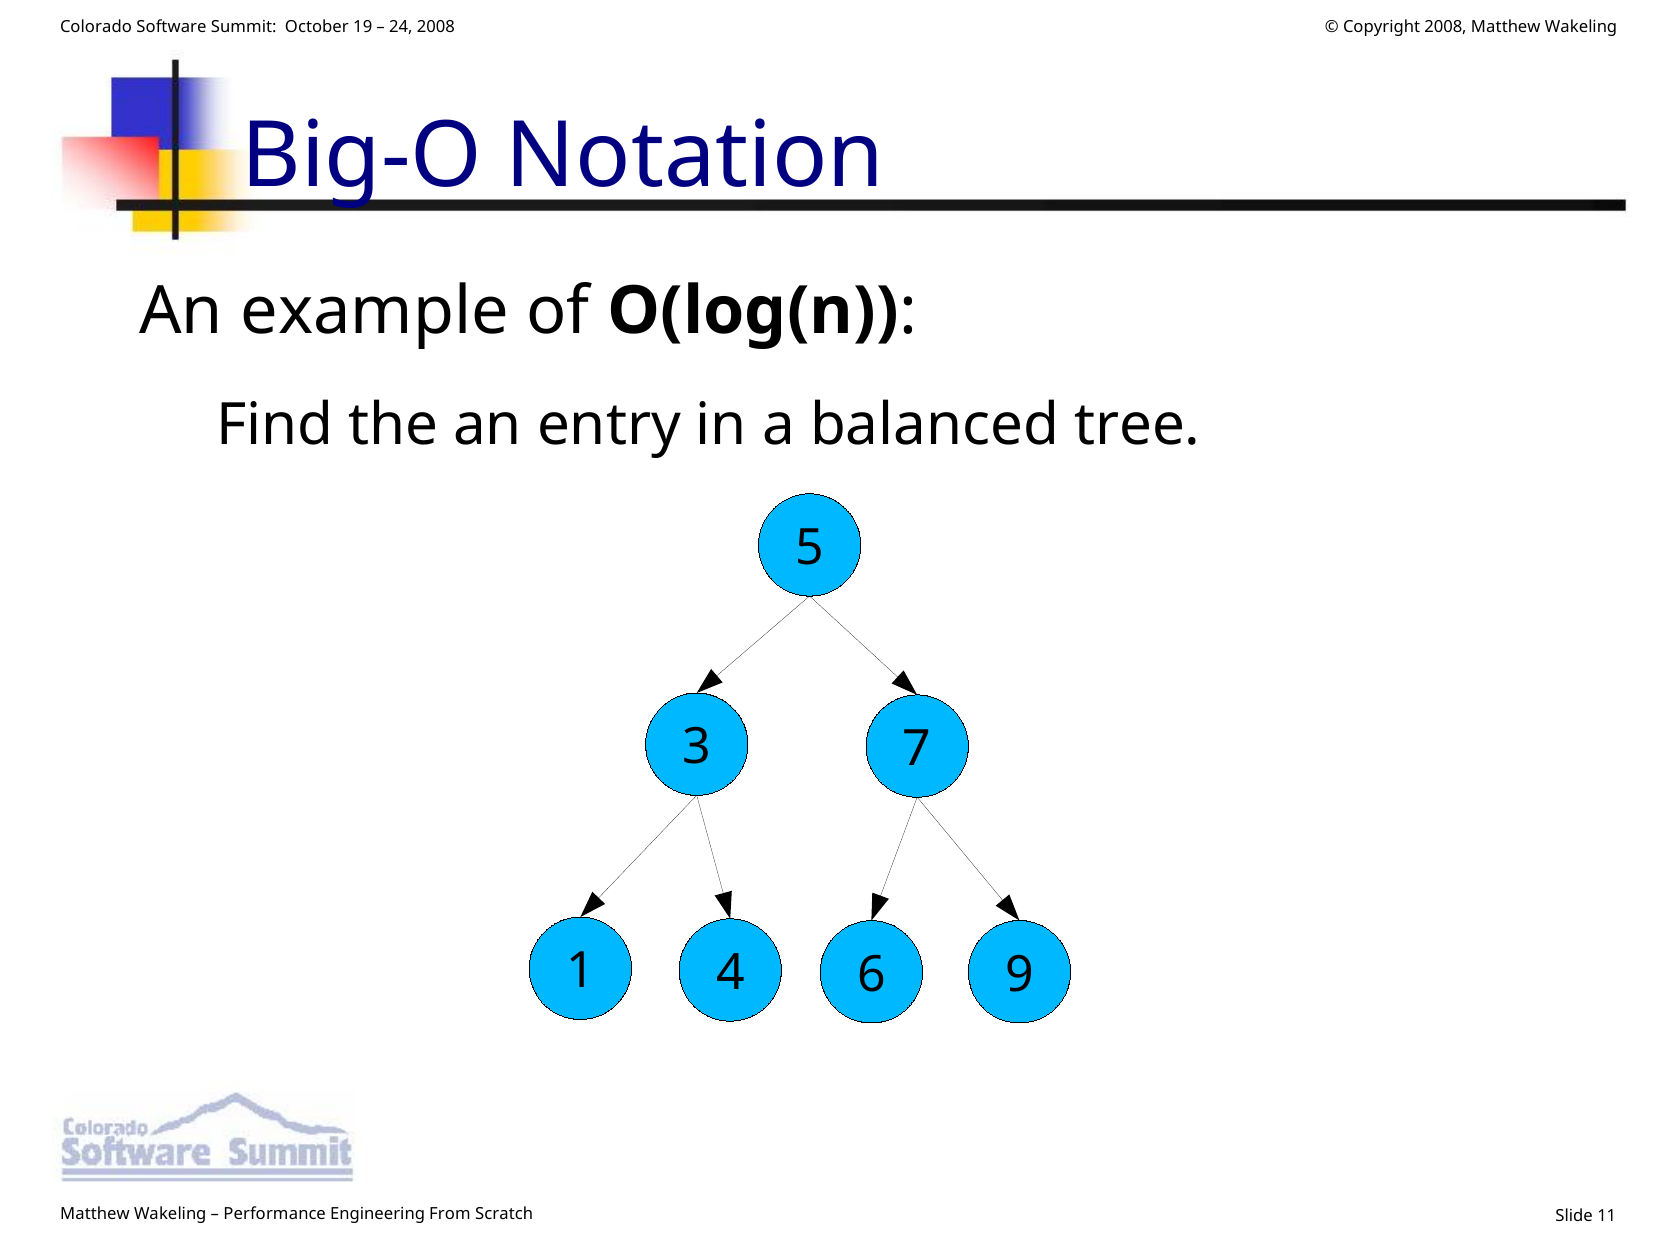

# Big-O Notation
An example of O(log(n)):
Find the an entry in a balanced tree.
5
3
7
1
4
9
6